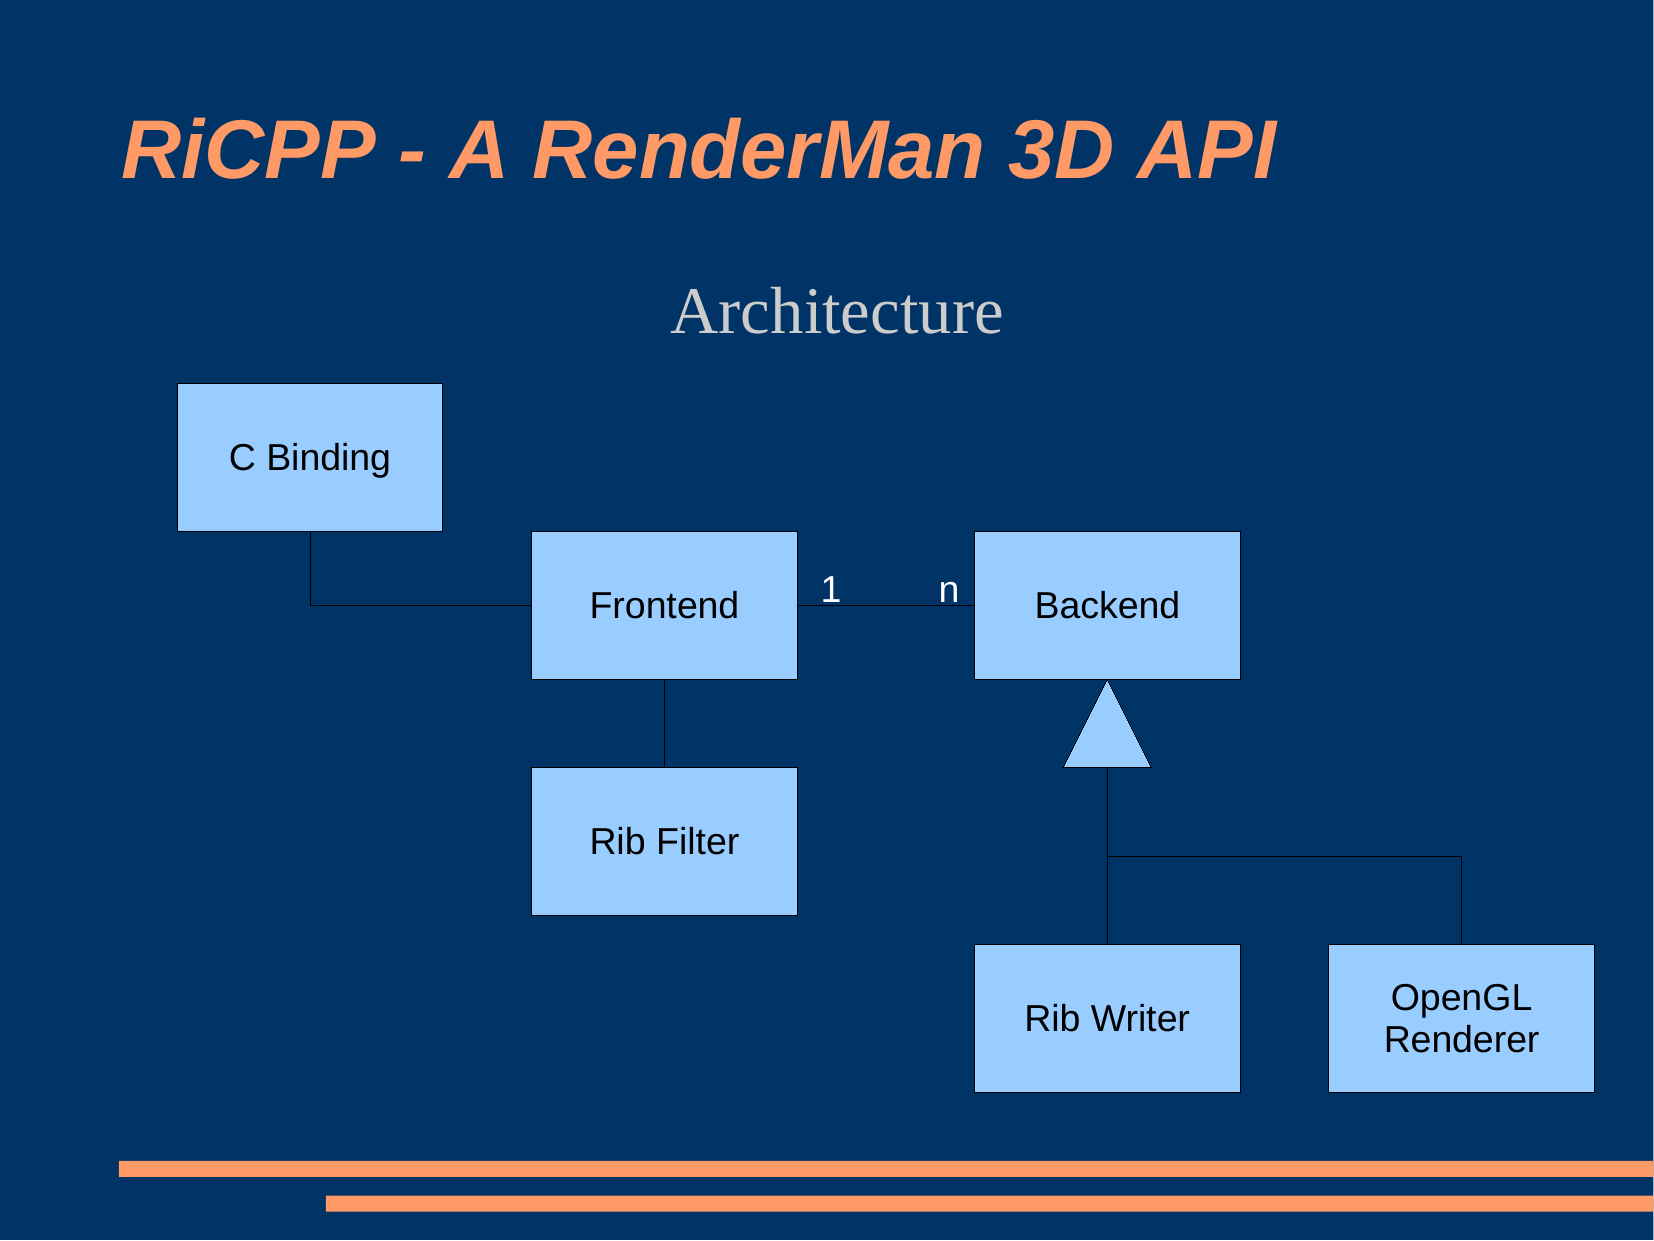

# RiCPP - A RenderMan 3D API
Architecture
C Binding
Frontend
Backend
1
n
Rib Filter
Rib Writer
OpenGL
Renderer